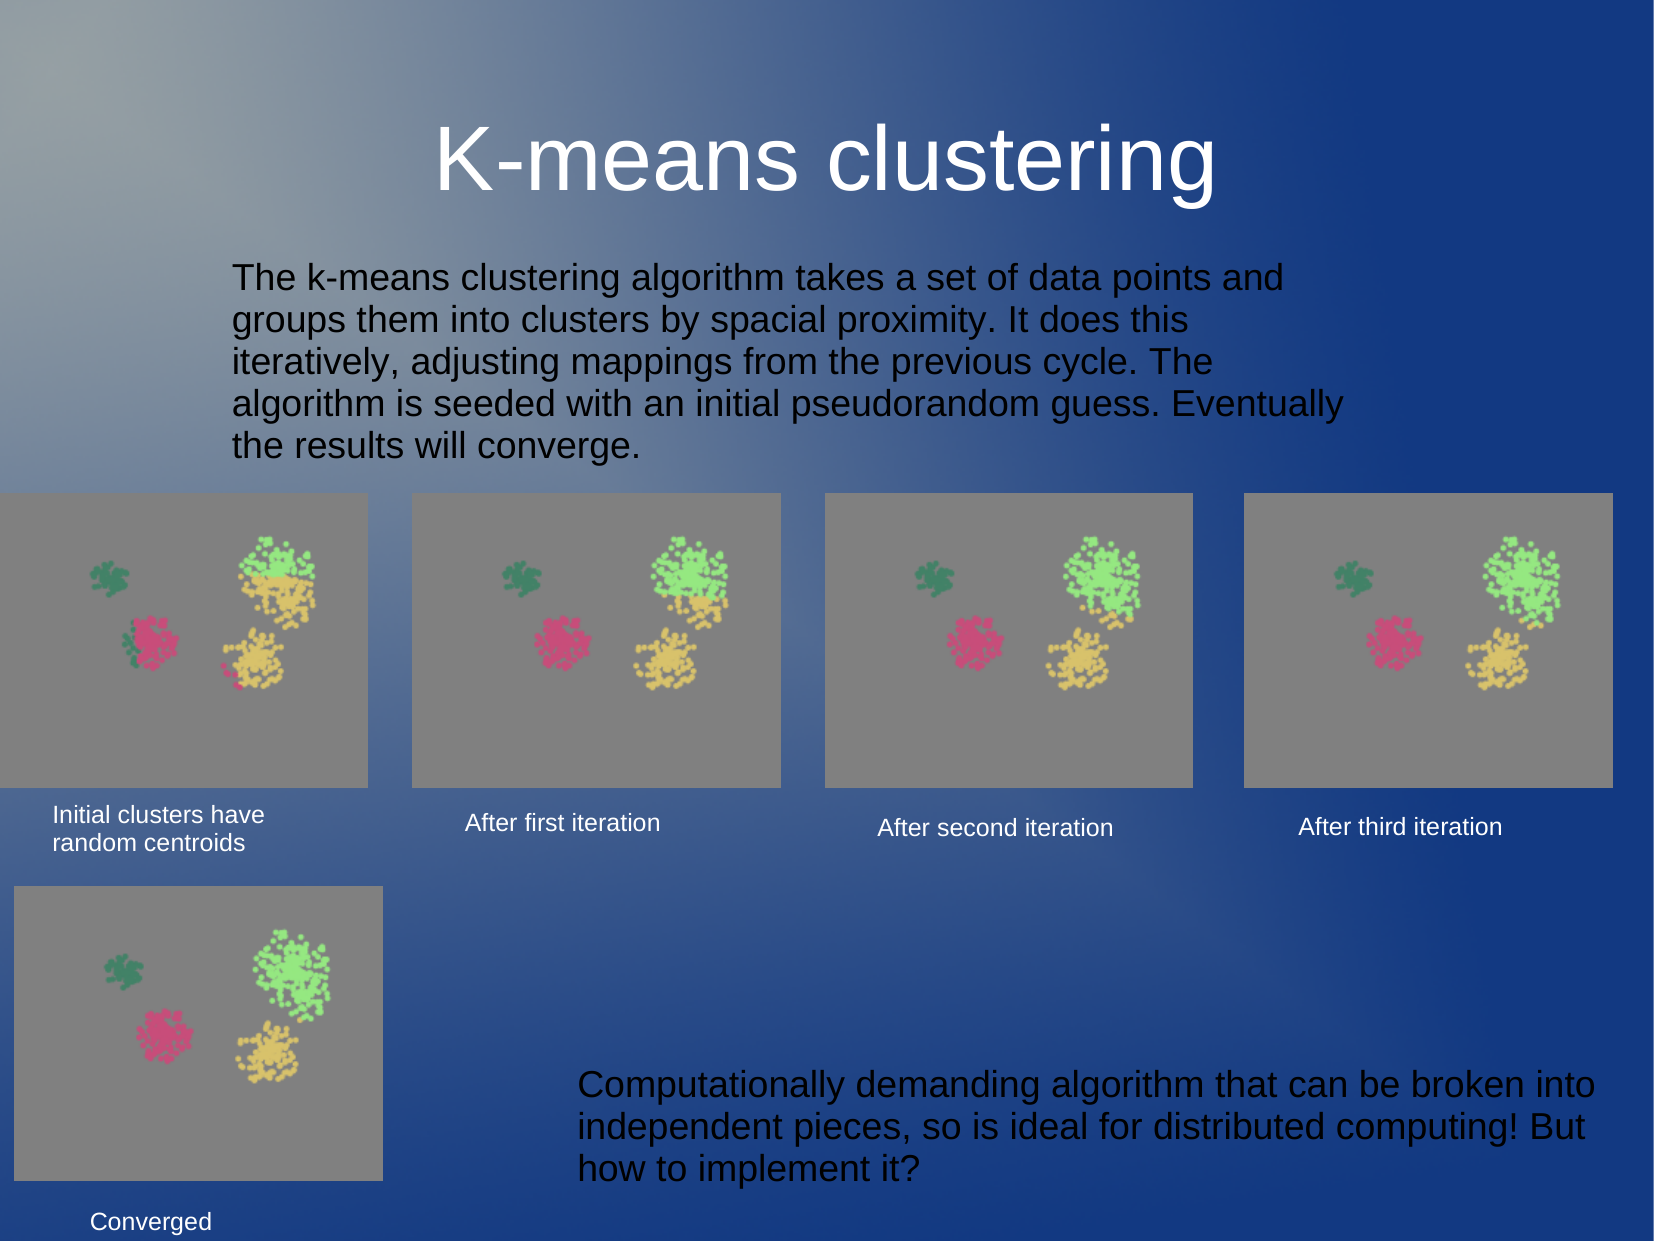

# K-means clustering
The k-means clustering algorithm takes a set of data points and groups them into clusters by spacial proximity. It does this iteratively, adjusting mappings from the previous cycle. The algorithm is seeded with an initial pseudorandom guess. Eventually the results will converge.
Initial clusters have random centroids
After first iteration
After third iteration
After second iteration
Computationally demanding algorithm that can be broken into independent pieces, so is ideal for distributed computing! But how to implement it?
Converged